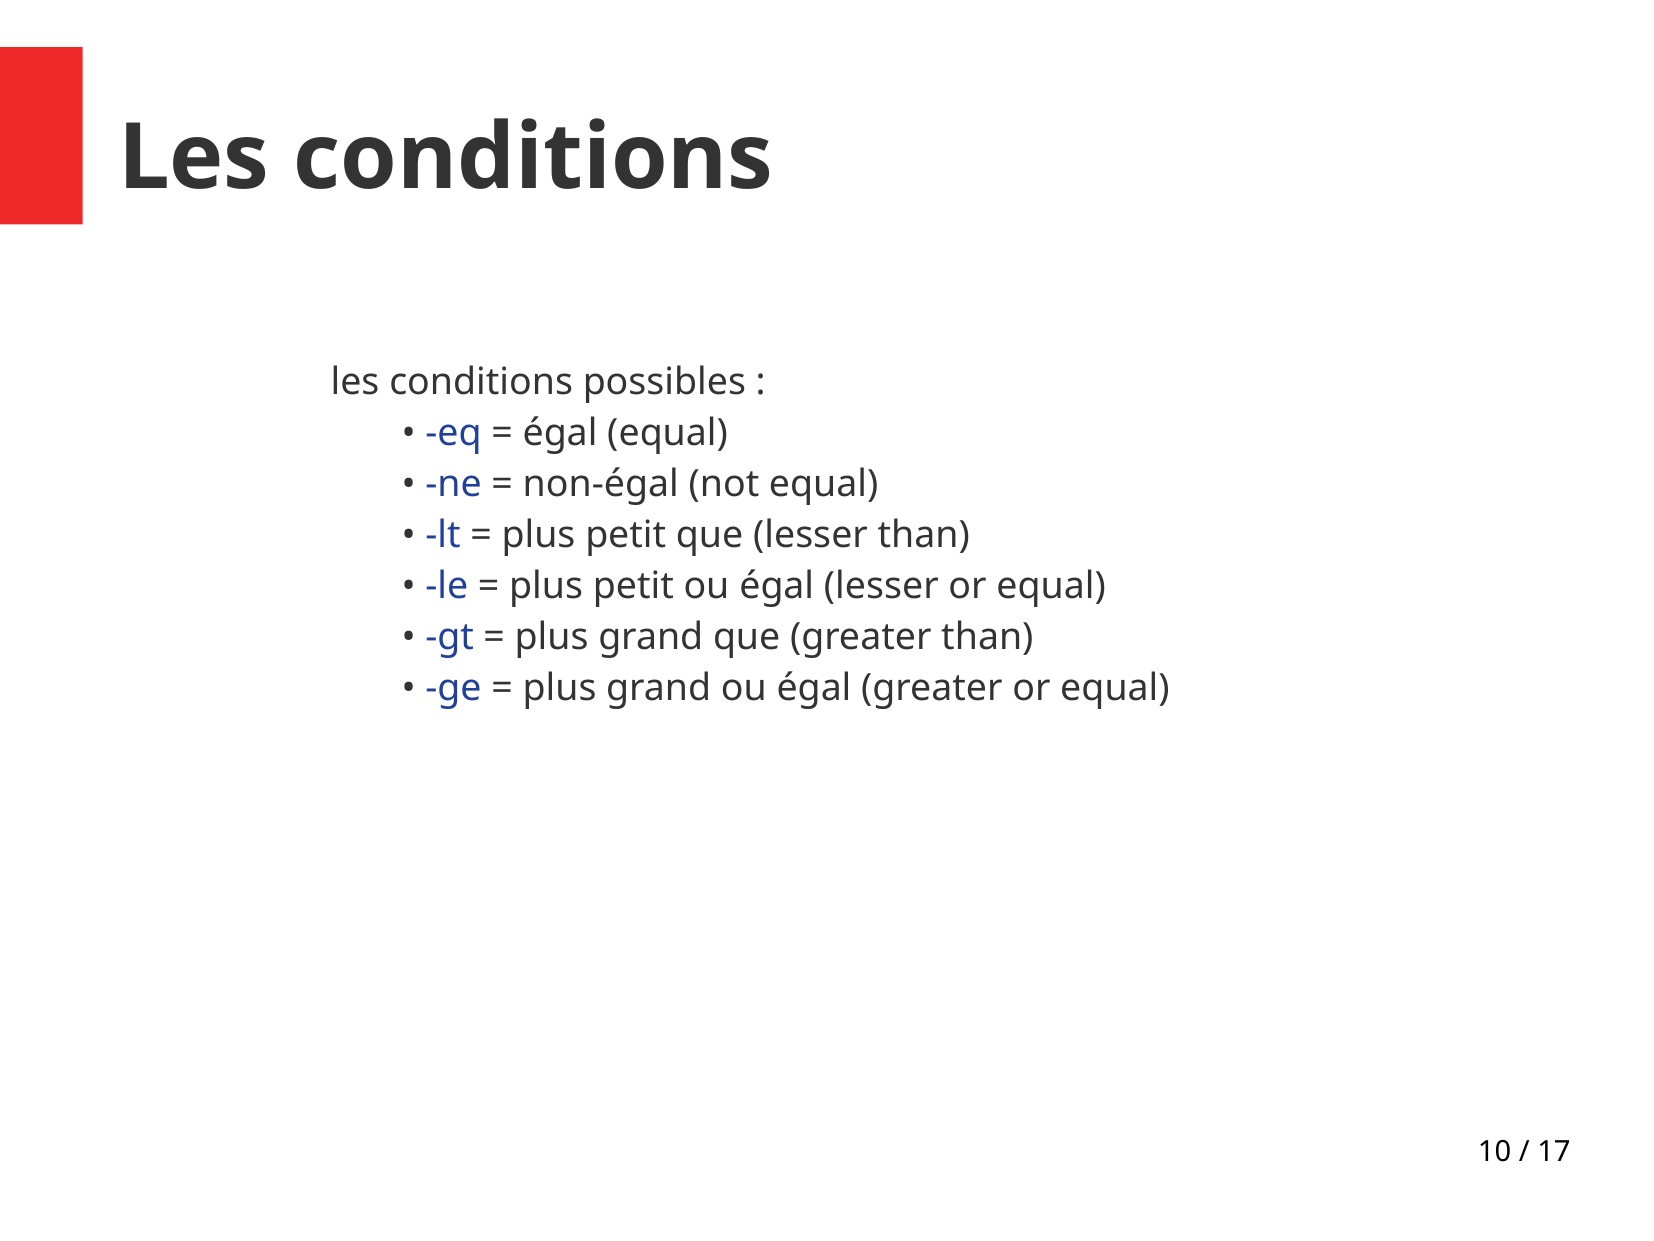

# Les conditions
les conditions possibles :
• -eq = égal (equal)
• -ne = non-égal (not equal)
• -lt = plus petit que (lesser than)
• -le = plus petit ou égal (lesser or equal)
• -gt = plus grand que (greater than)
• -ge = plus grand ou égal (greater or equal)
10